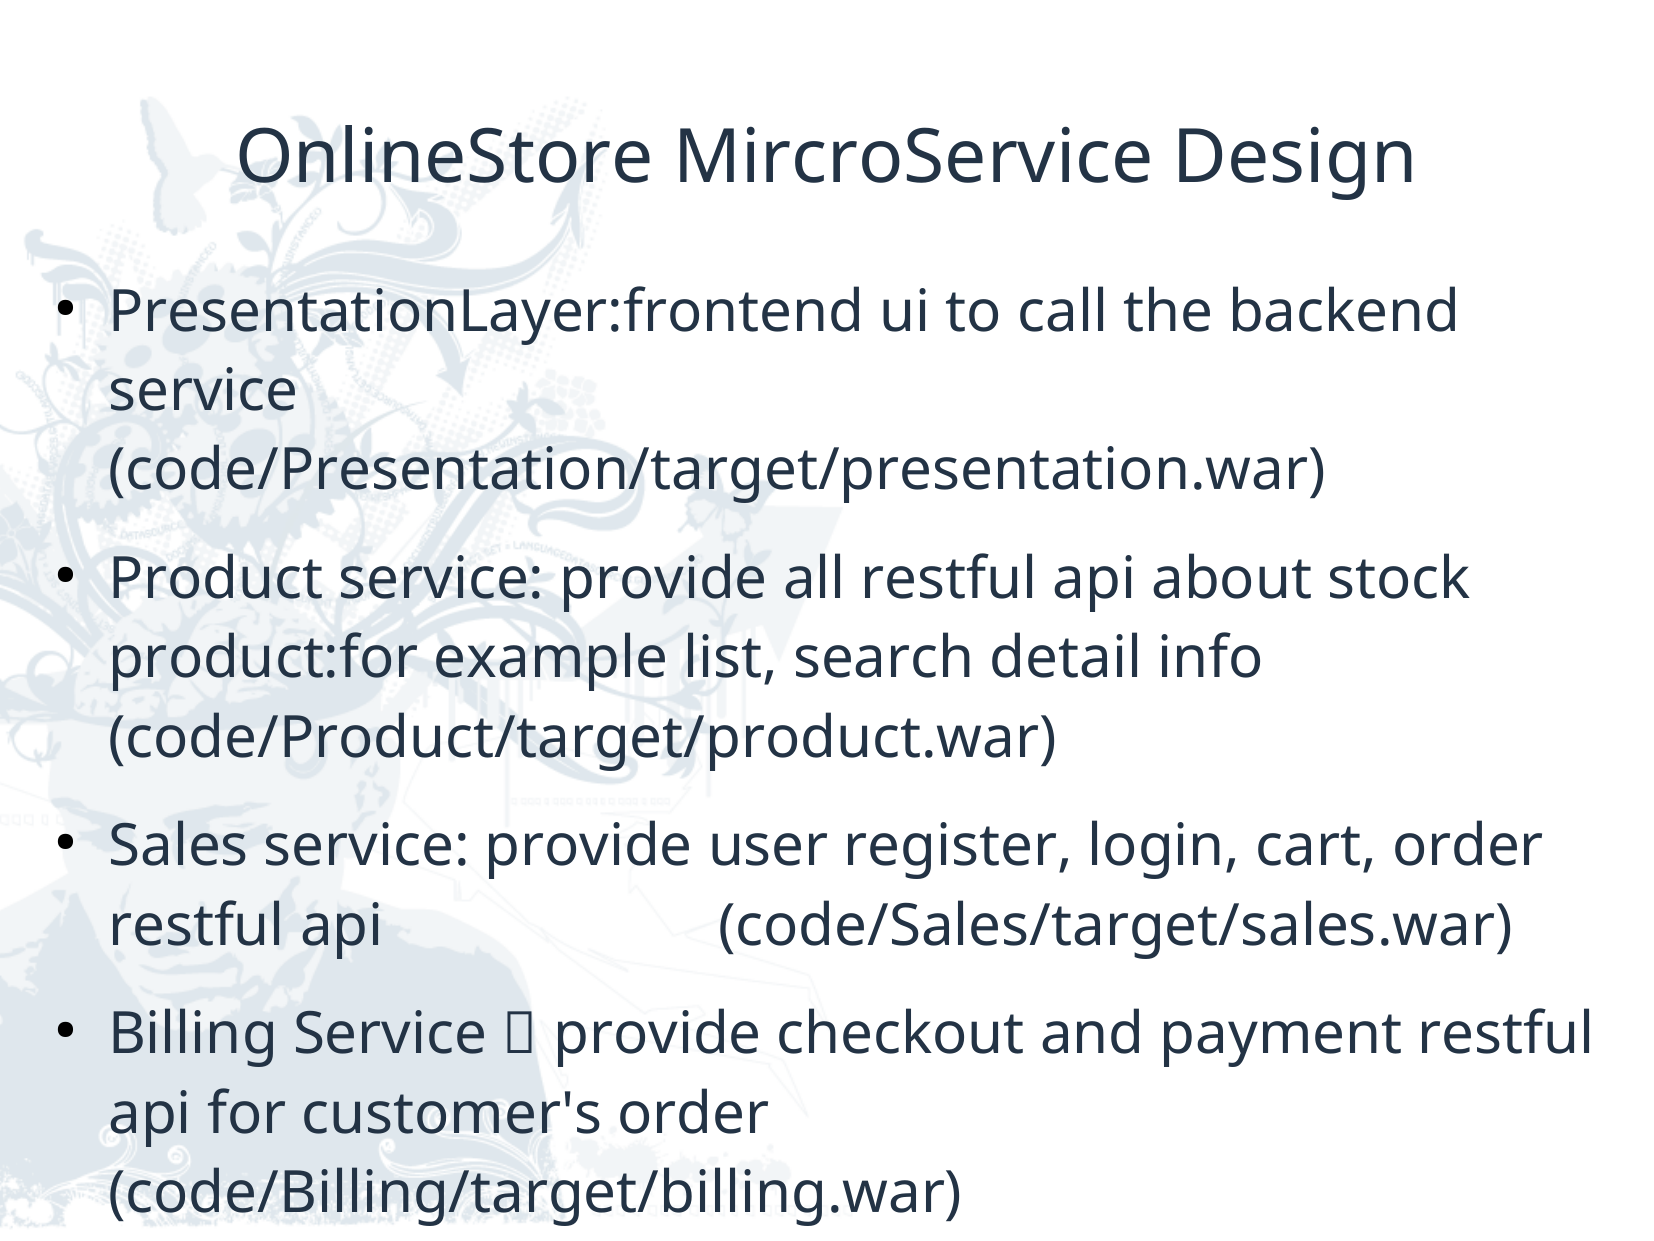

# OnlineStore MircroService Design
PresentationLayer:frontend ui to call the backend service (code/Presentation/target/presentation.war)
Product service: provide all restful api about stock product:for example list, search detail info (code/Product/target/product.war)
Sales service: provide user register, login, cart, order restful api (code/Sales/target/sales.war)
Billing Service：provide checkout and payment restful api for customer's order (code/Billing/target/billing.war)